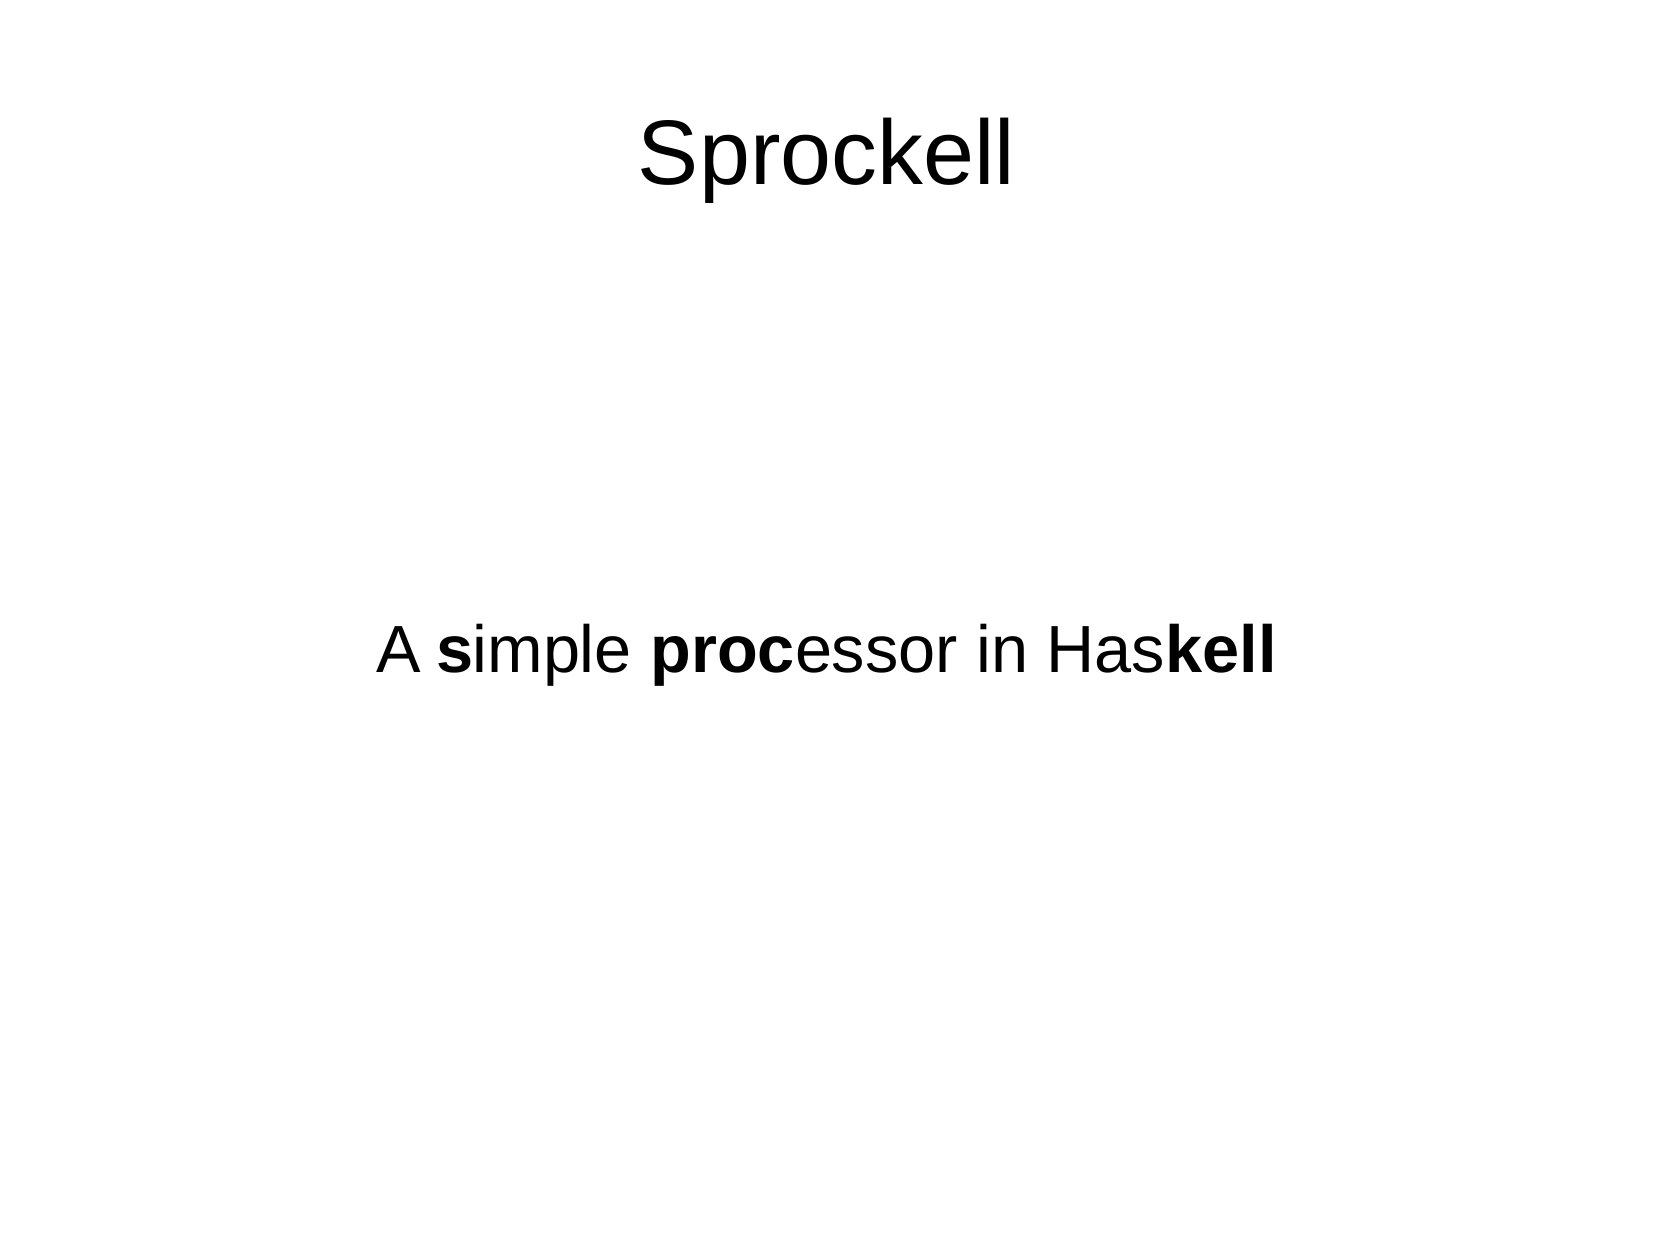

# Sprockell
A simple processor in Haskell